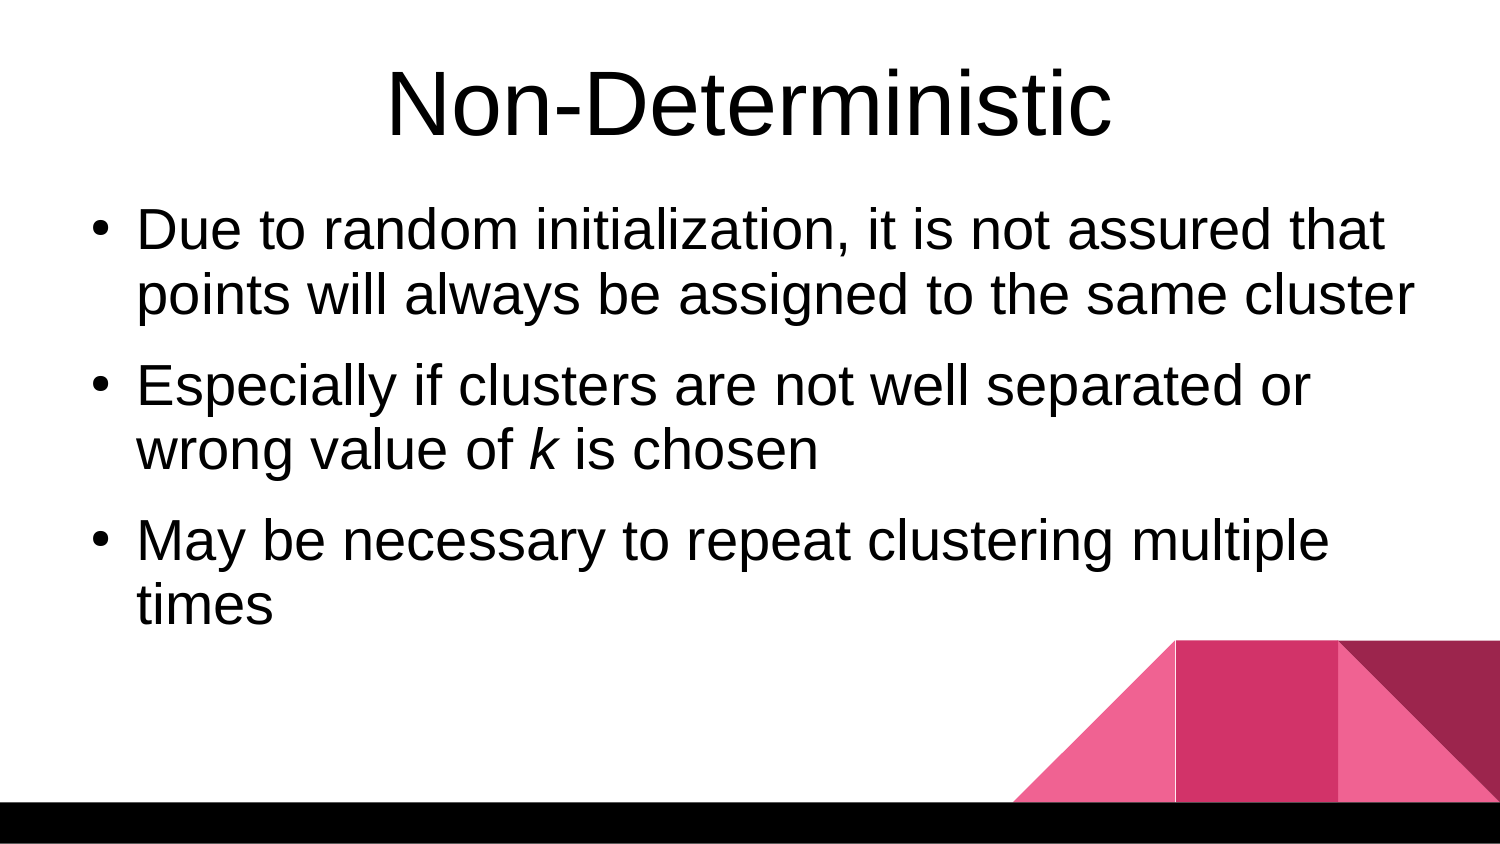

# Non-Deterministic
Due to random initialization, it is not assured that points will always be assigned to the same cluster
Especially if clusters are not well separated or wrong value of k is chosen
May be necessary to repeat clustering multiple times